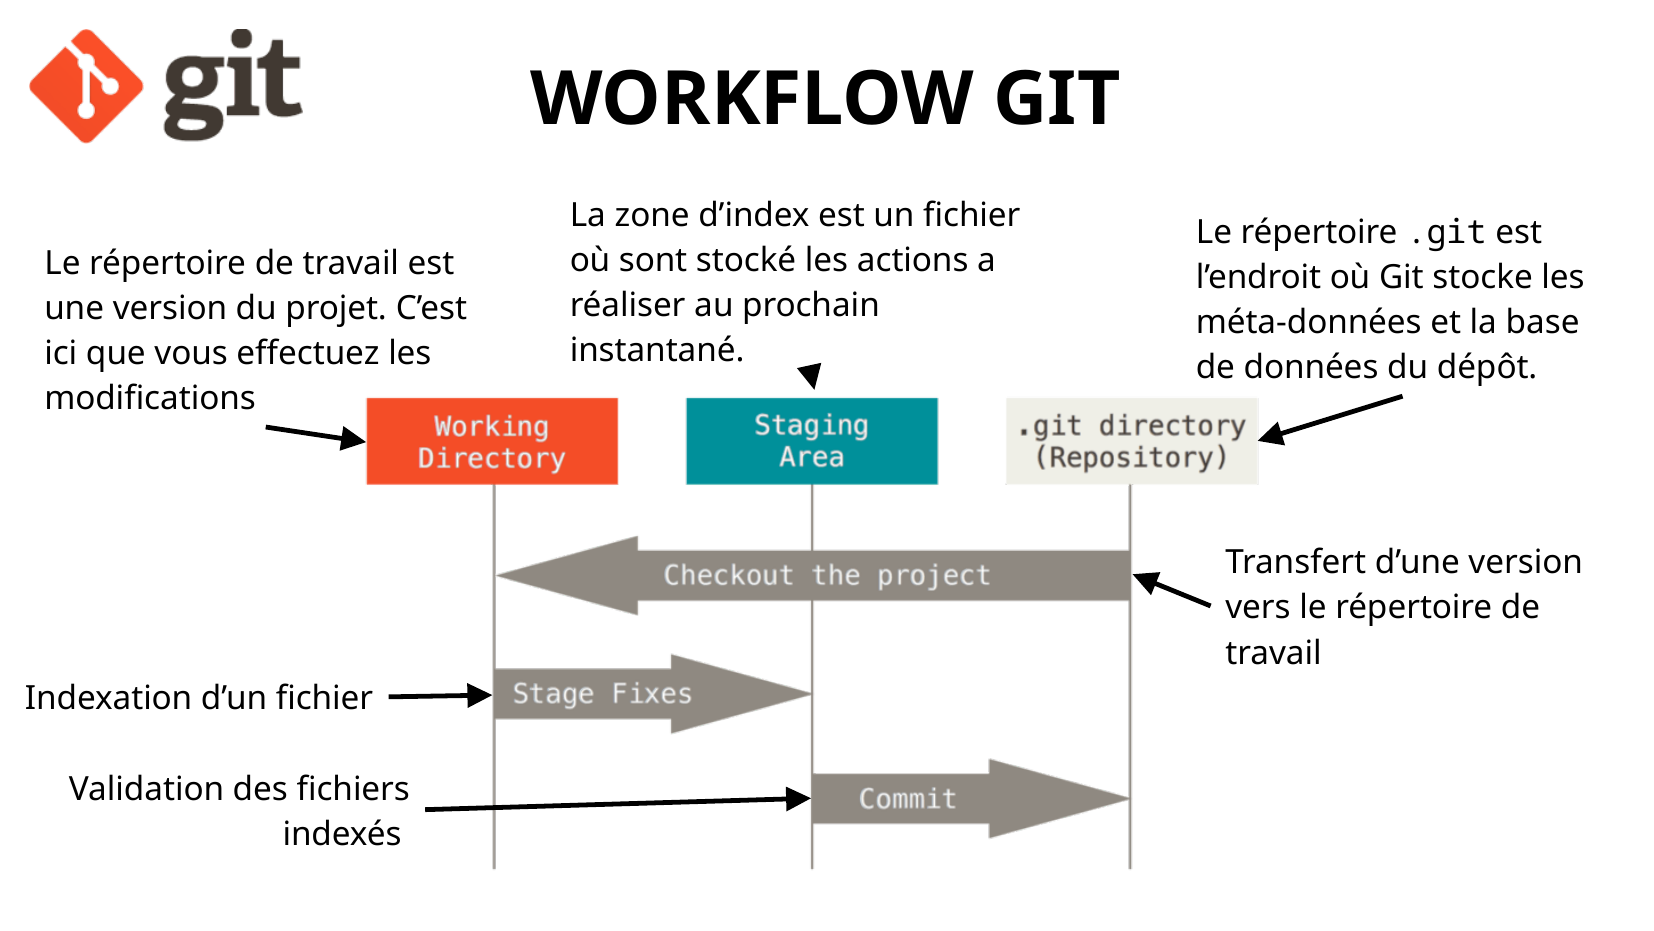

WORKFLOW Git
La zone d’index est un fichier où sont stocké les actions a réaliser au prochain instantané.
Le répertoire .git est l’endroit où Git stocke les méta-données et la base de données du dépôt.
Le répertoire de travail est une version du projet. C’est ici que vous effectuez les modifications
Transfert d’une version vers le répertoire de travail
Indexation d’un fichier
Validation des fichiers indexés